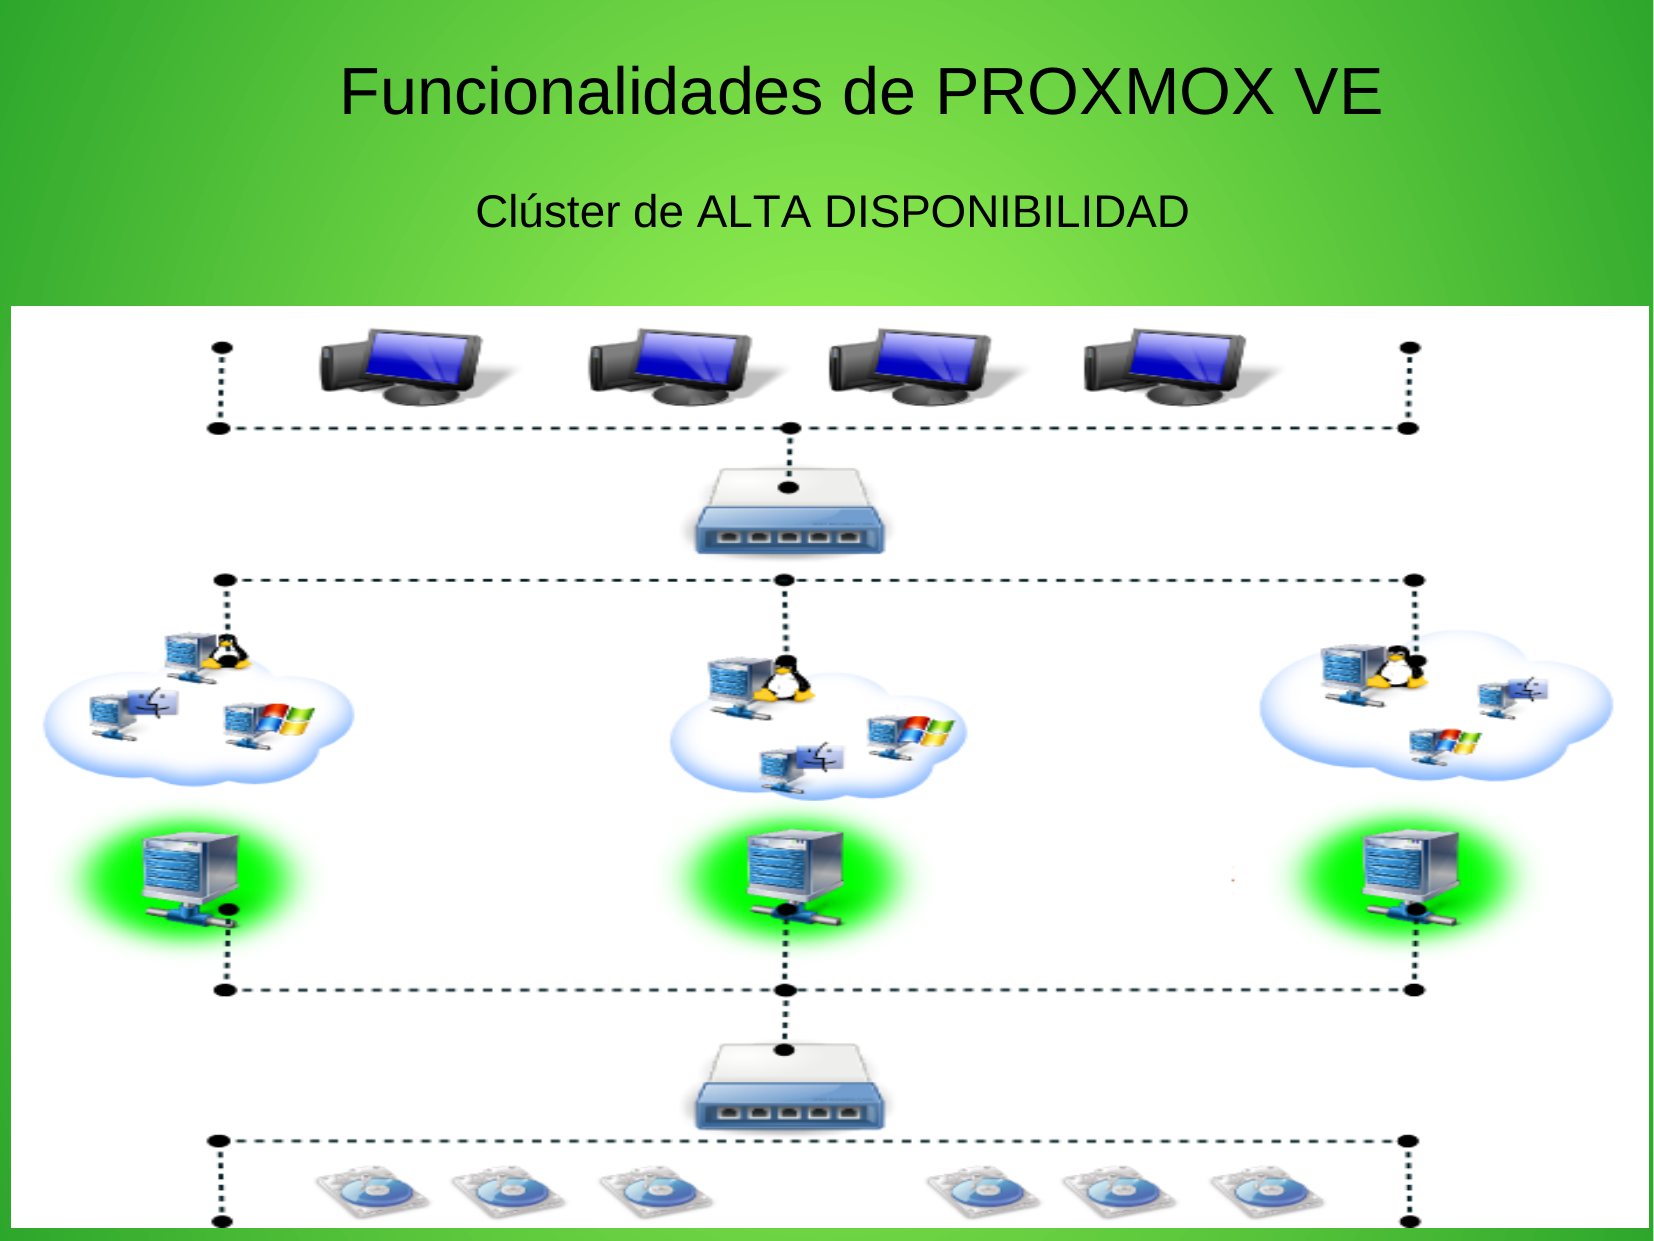

Funcionalidades de PROXMOX VE
Clúster de ALTA DISPONIBILIDAD